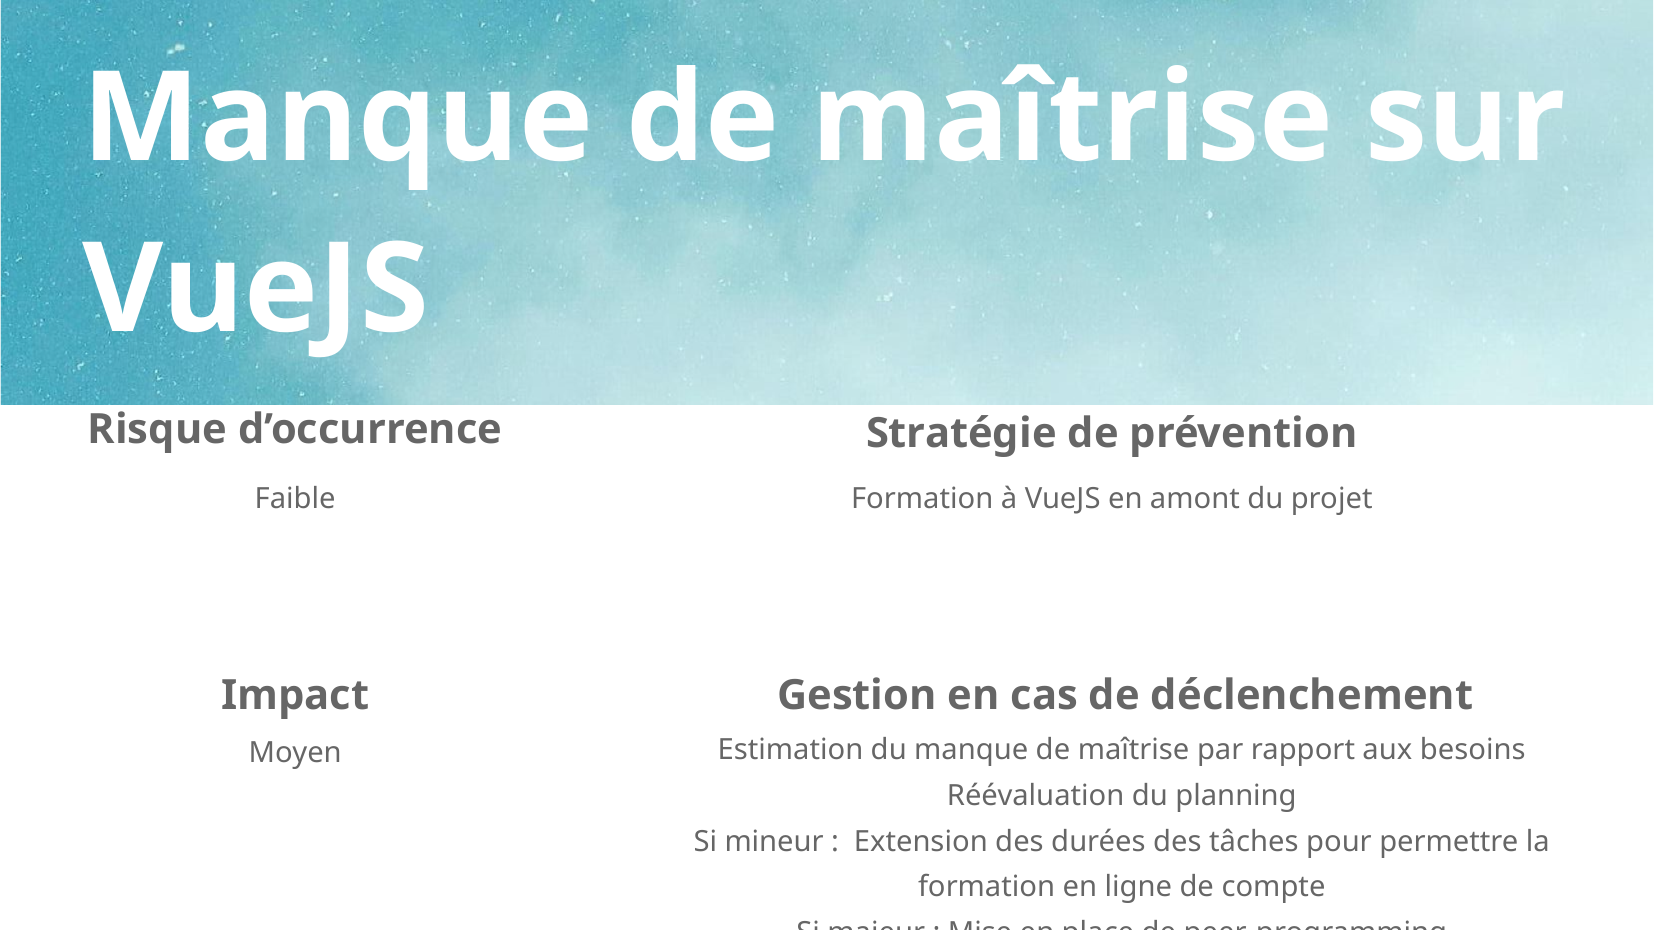

# Manque de maîtrise sur VueJS
Risque d’occurrence
Stratégie de prévention
Faible
Formation à VueJS en amont du projet
Impact
Gestion en cas de déclenchement
Estimation du manque de maîtrise par rapport aux besoins
Réévaluation du planning
Si mineur : Extension des durées des tâches pour permettre la formation en ligne de compte
Si majeur : Mise en place de peer-programming
Moyen